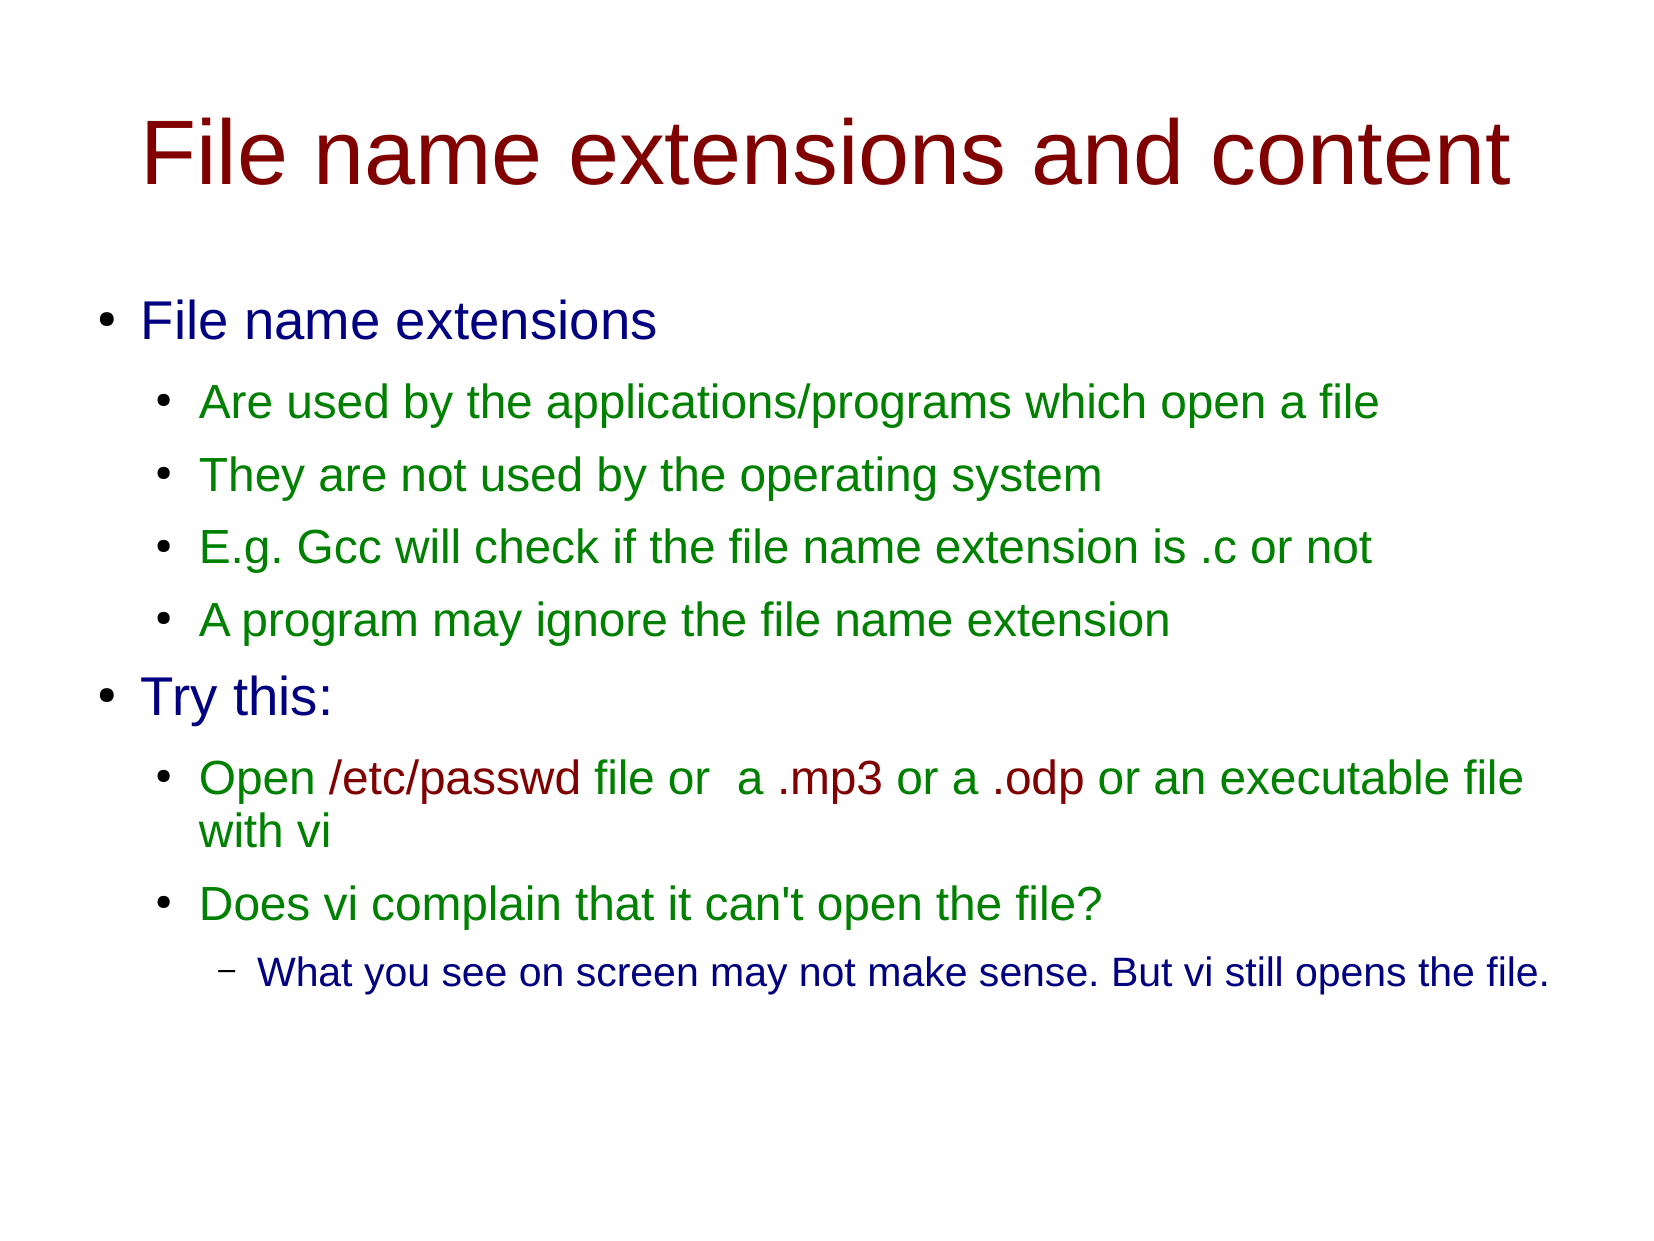

# File name extensions and content
File name extensions
Are used by the applications/programs which open a file
They are not used by the operating system
E.g. Gcc will check if the file name extension is .c or not
A program may ignore the file name extension
Try this:
Open /etc/passwd file or a .mp3 or a .odp or an executable file with vi
Does vi complain that it can't open the file?
What you see on screen may not make sense. But vi still opens the file.